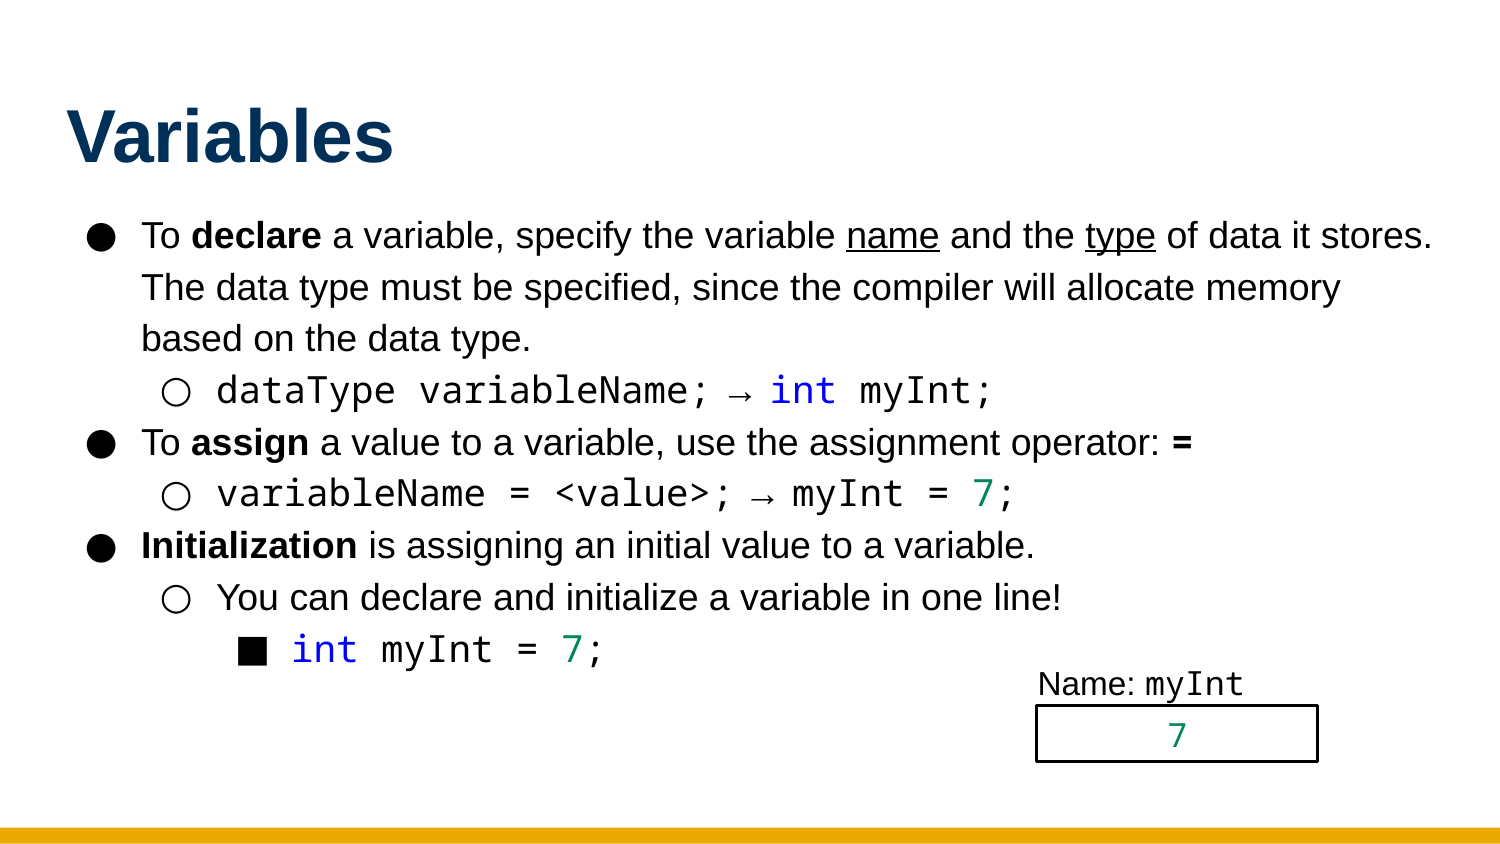

# Variables
To declare a variable, specify the variable name and the type of data it stores. The data type must be specified, since the compiler will allocate memory based on the data type.
dataType variableName; → int myInt;
To assign a value to a variable, use the assignment operator: =
variableName = <value>; → myInt = 7;
Initialization is assigning an initial value to a variable.
You can declare and initialize a variable in one line!
int myInt = 7;
Name: myInt
7